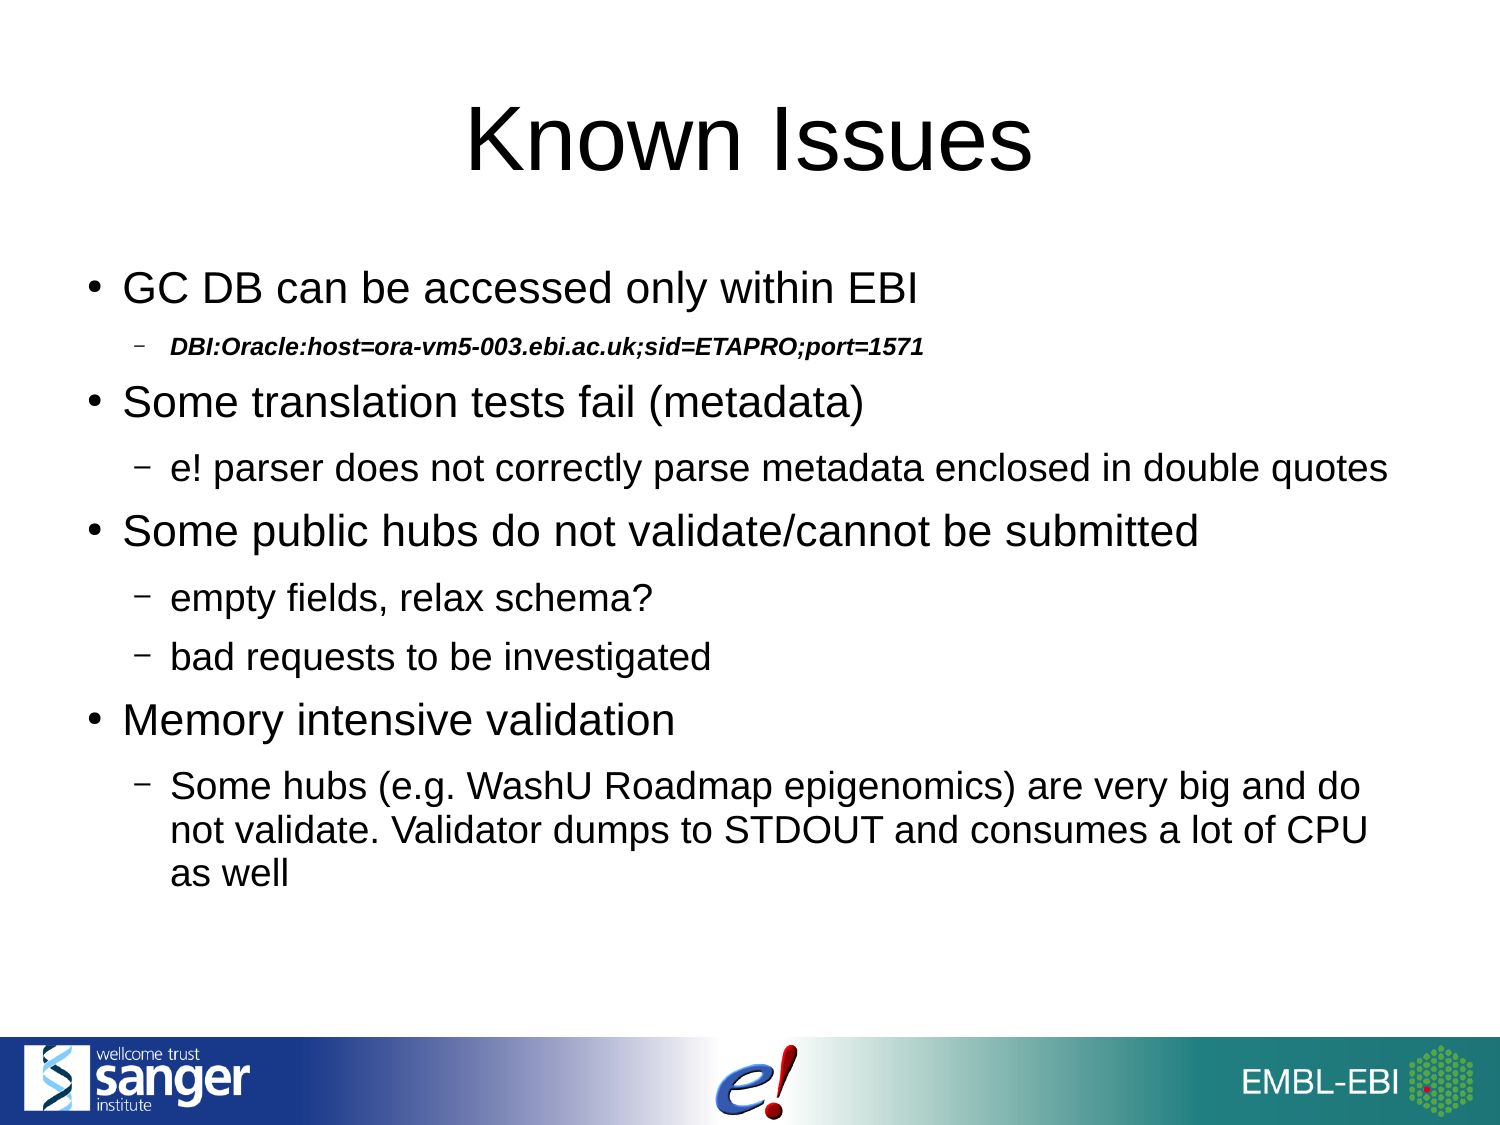

# Known Issues
GC DB can be accessed only within EBI
DBI:Oracle:host=ora-vm5-003.ebi.ac.uk;sid=ETAPRO;port=1571
Some translation tests fail (metadata)
e! parser does not correctly parse metadata enclosed in double quotes
Some public hubs do not validate/cannot be submitted
empty fields, relax schema?
bad requests to be investigated
Memory intensive validation
Some hubs (e.g. WashU Roadmap epigenomics) are very big and do not validate. Validator dumps to STDOUT and consumes a lot of CPU as well